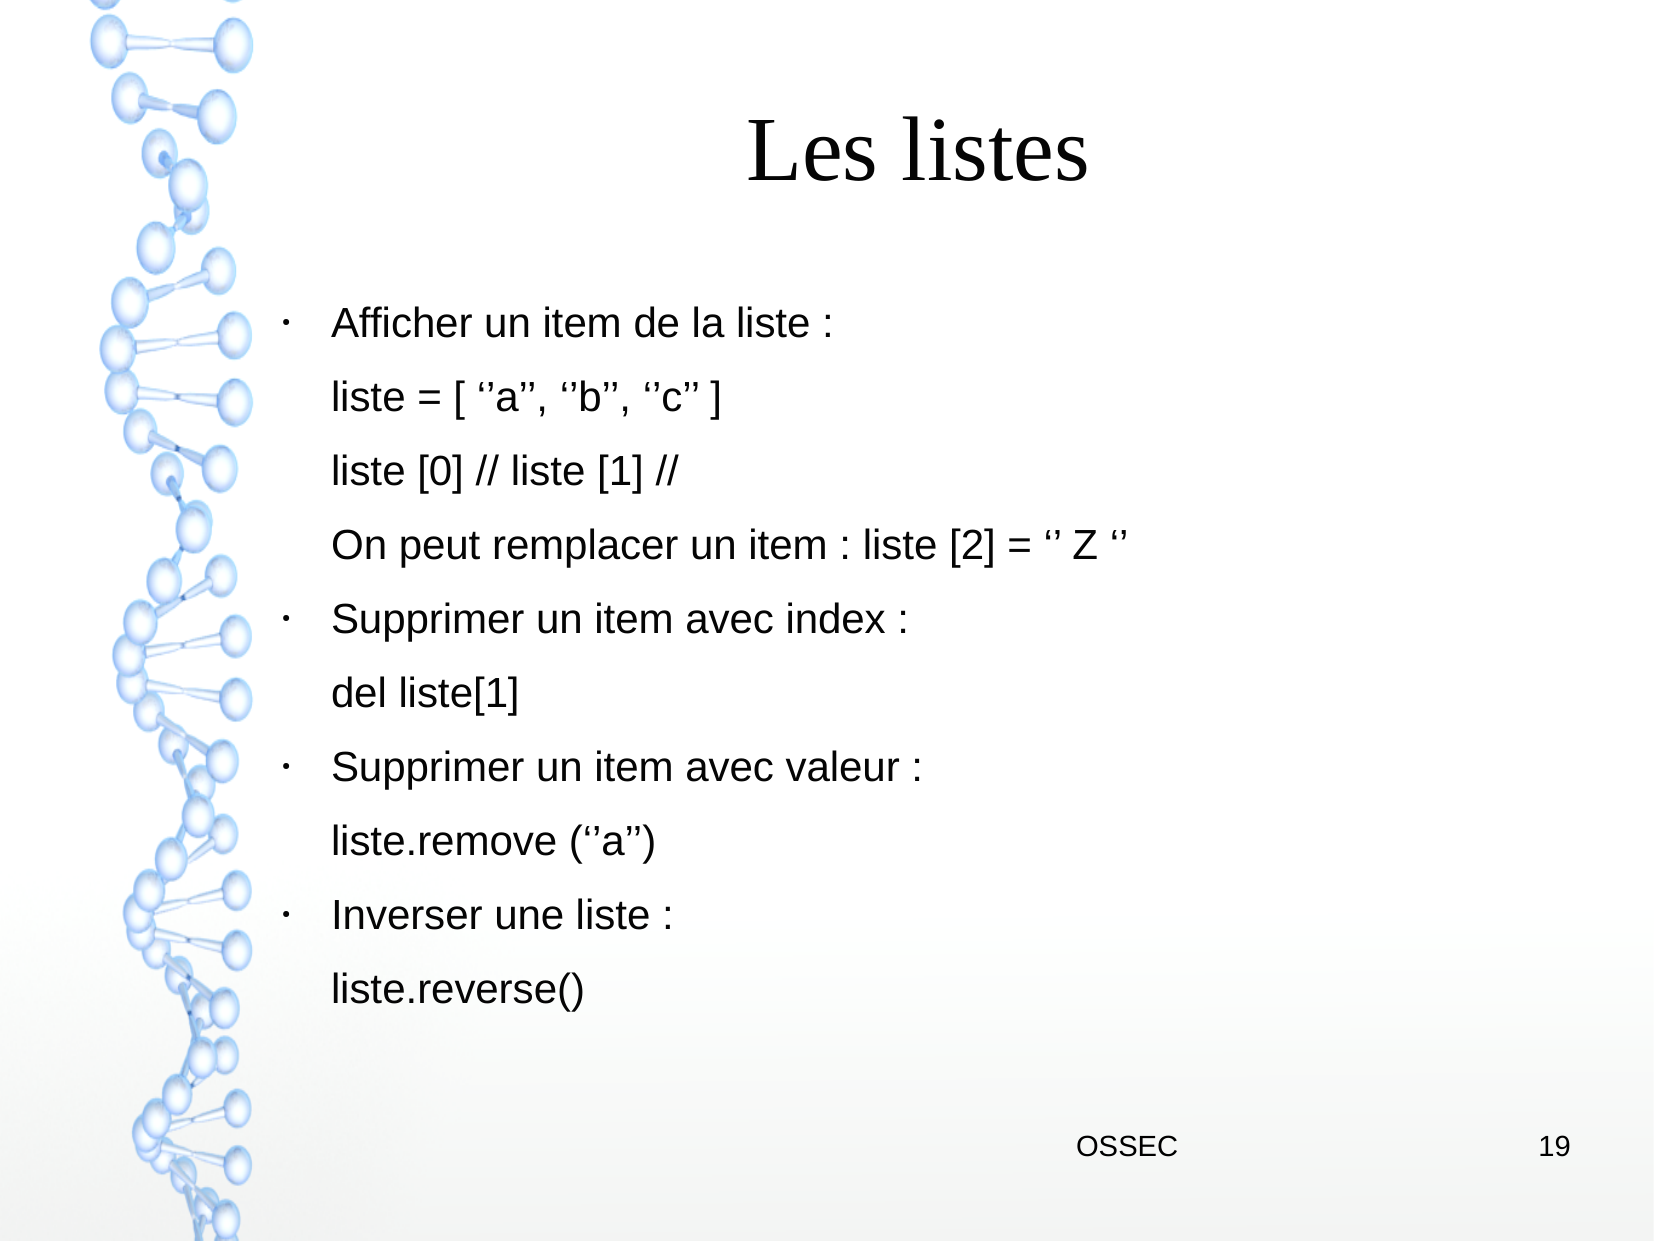

# Les listes
Afficher un item de la liste :
liste = [ ‘’a’’, ‘’b’’, ‘’c’’ ]
liste [0] // liste [1] //
On peut remplacer un item : liste [2] = ‘’ Z ‘’
Supprimer un item avec index :
del liste[1]
Supprimer un item avec valeur :
liste.remove (‘’a’’)
Inverser une liste :
liste.reverse()
OSSEC
19